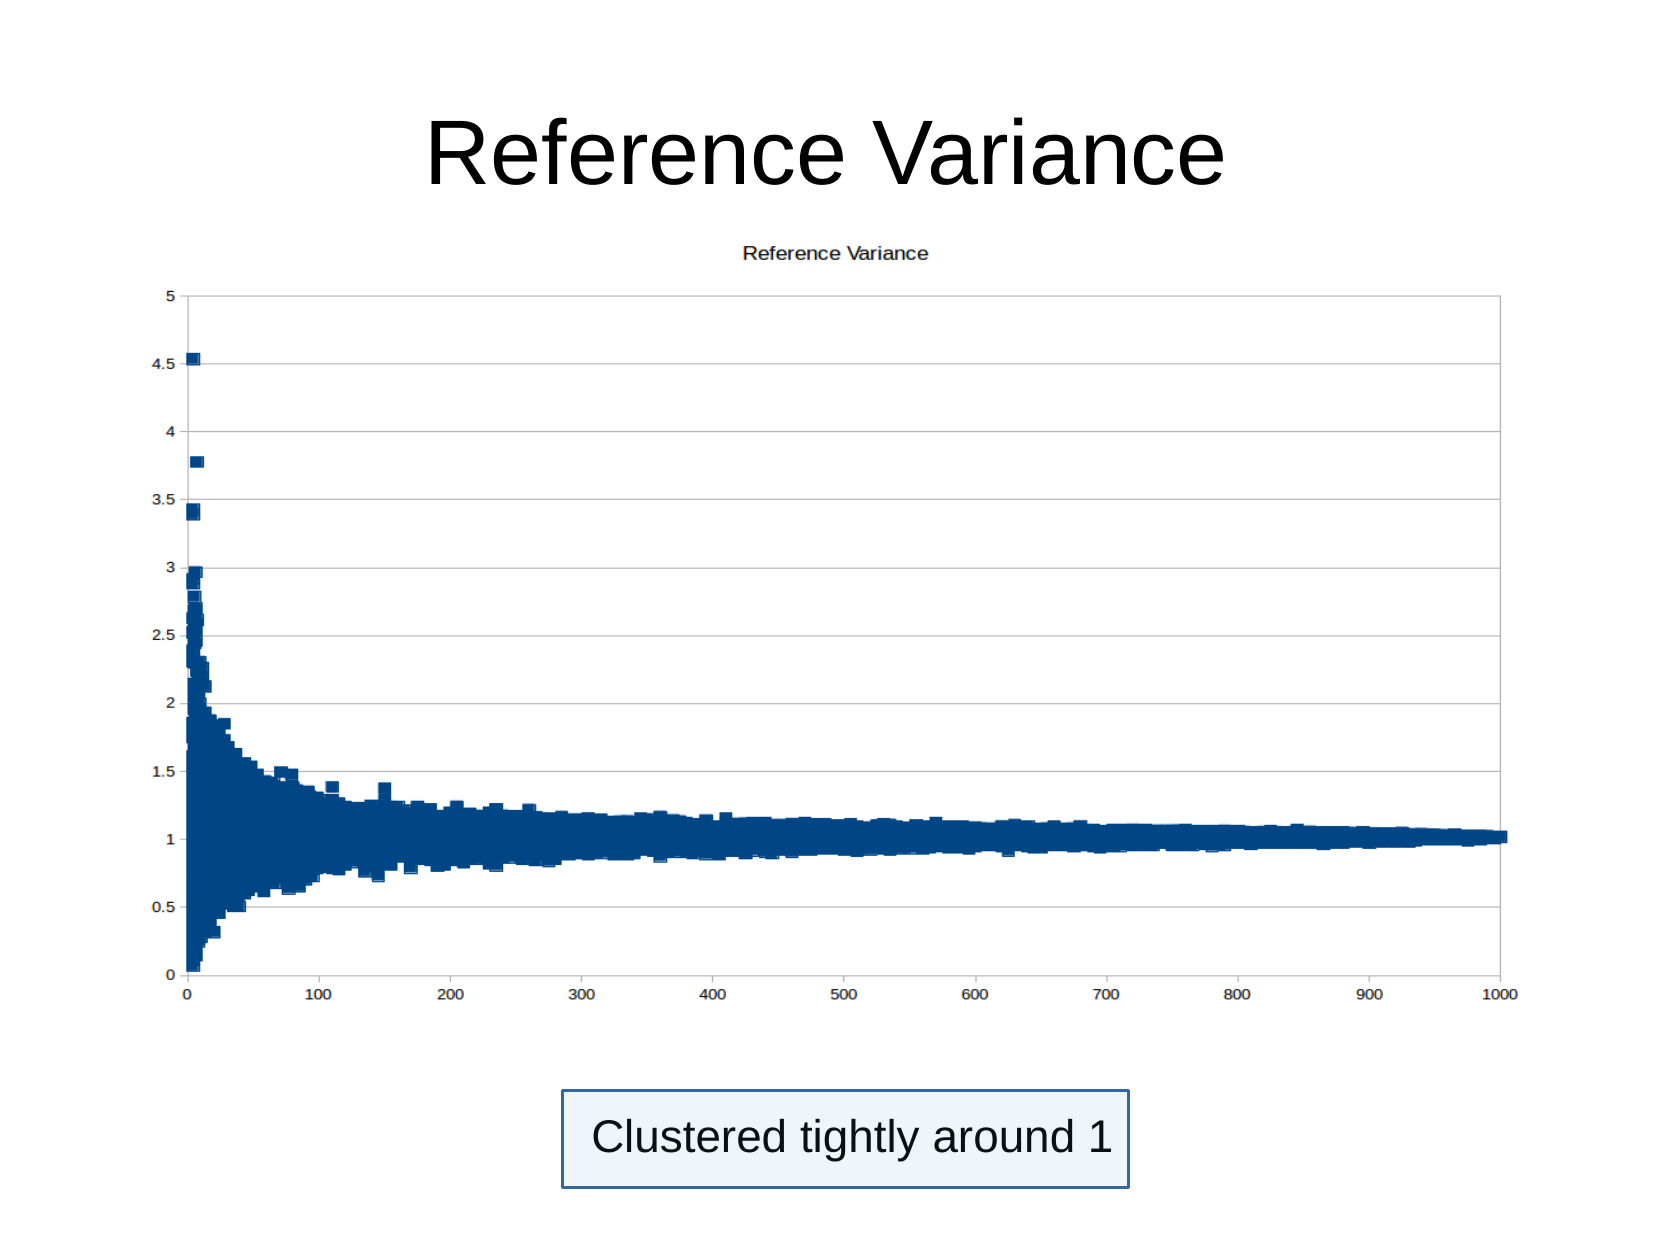

# Reference Variance
Clustered tightly around 1